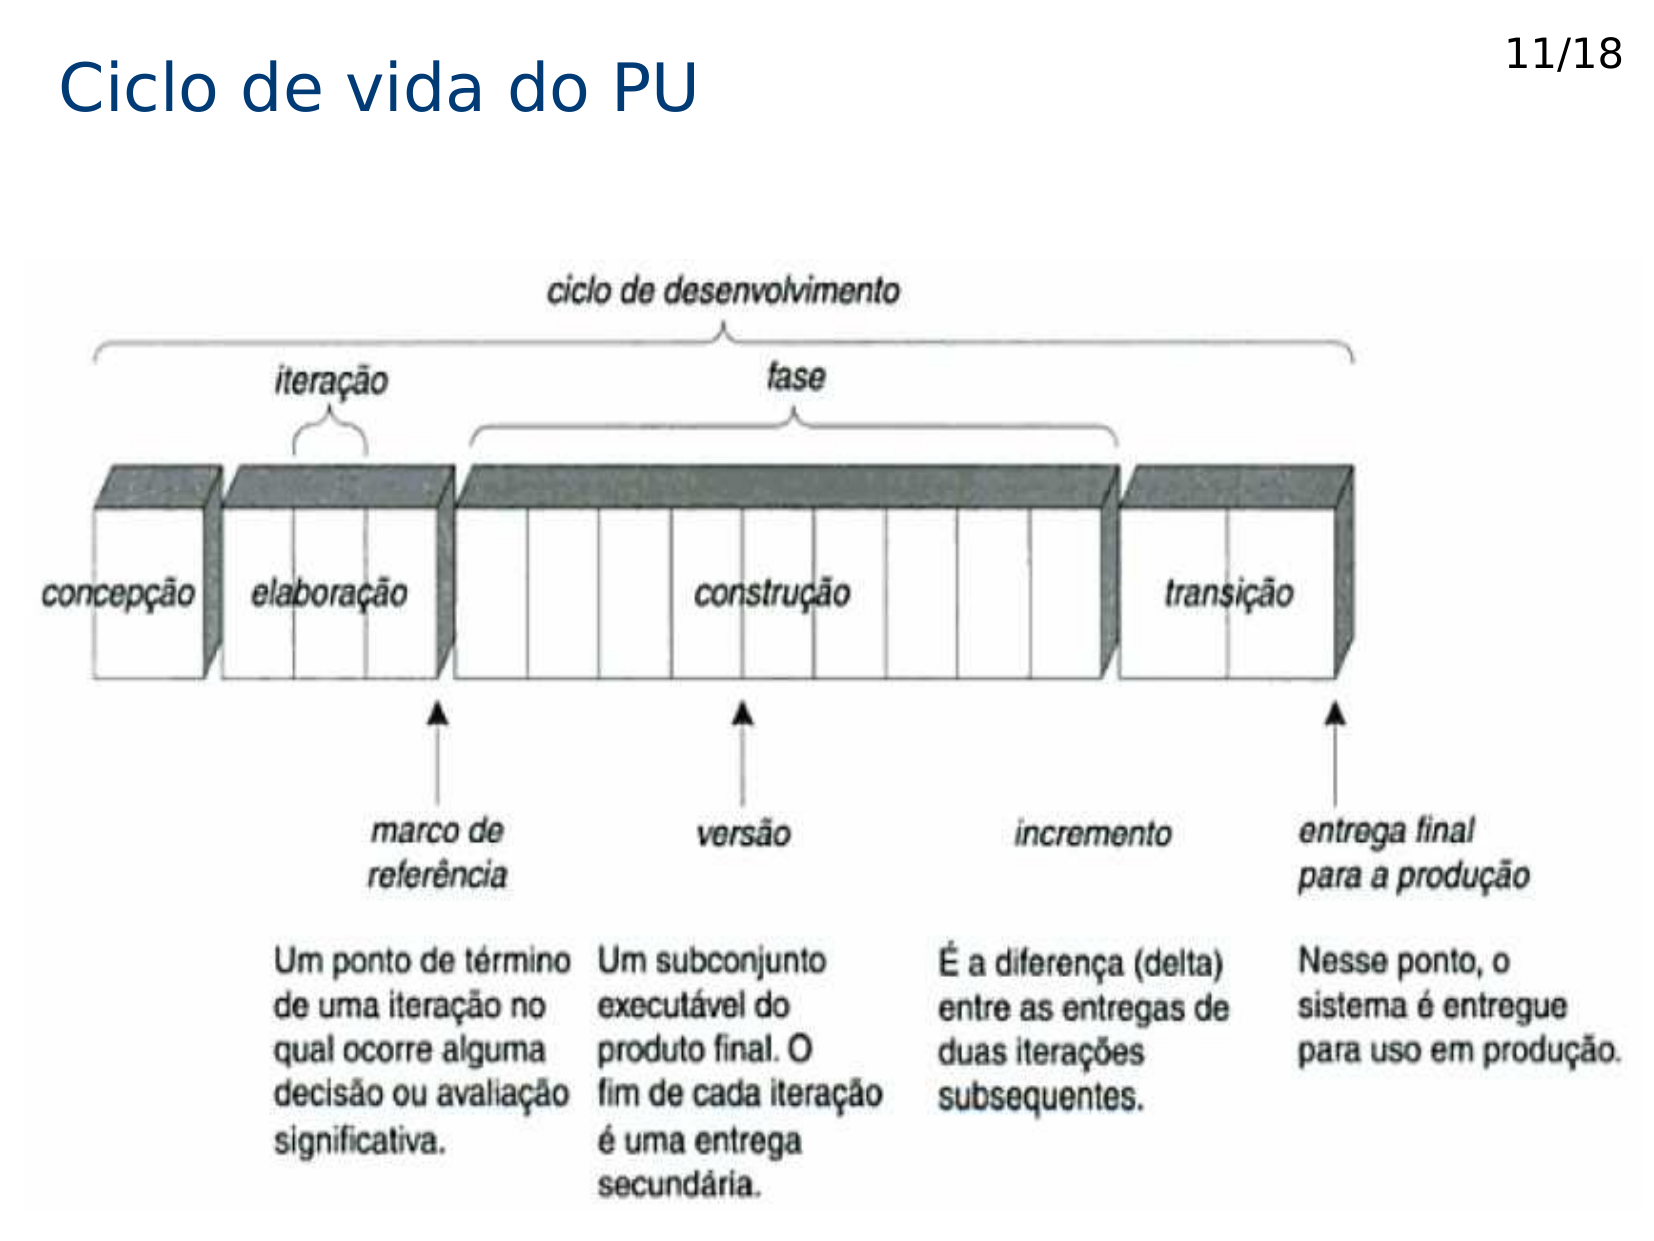

# Ciclo de vida do PU
11